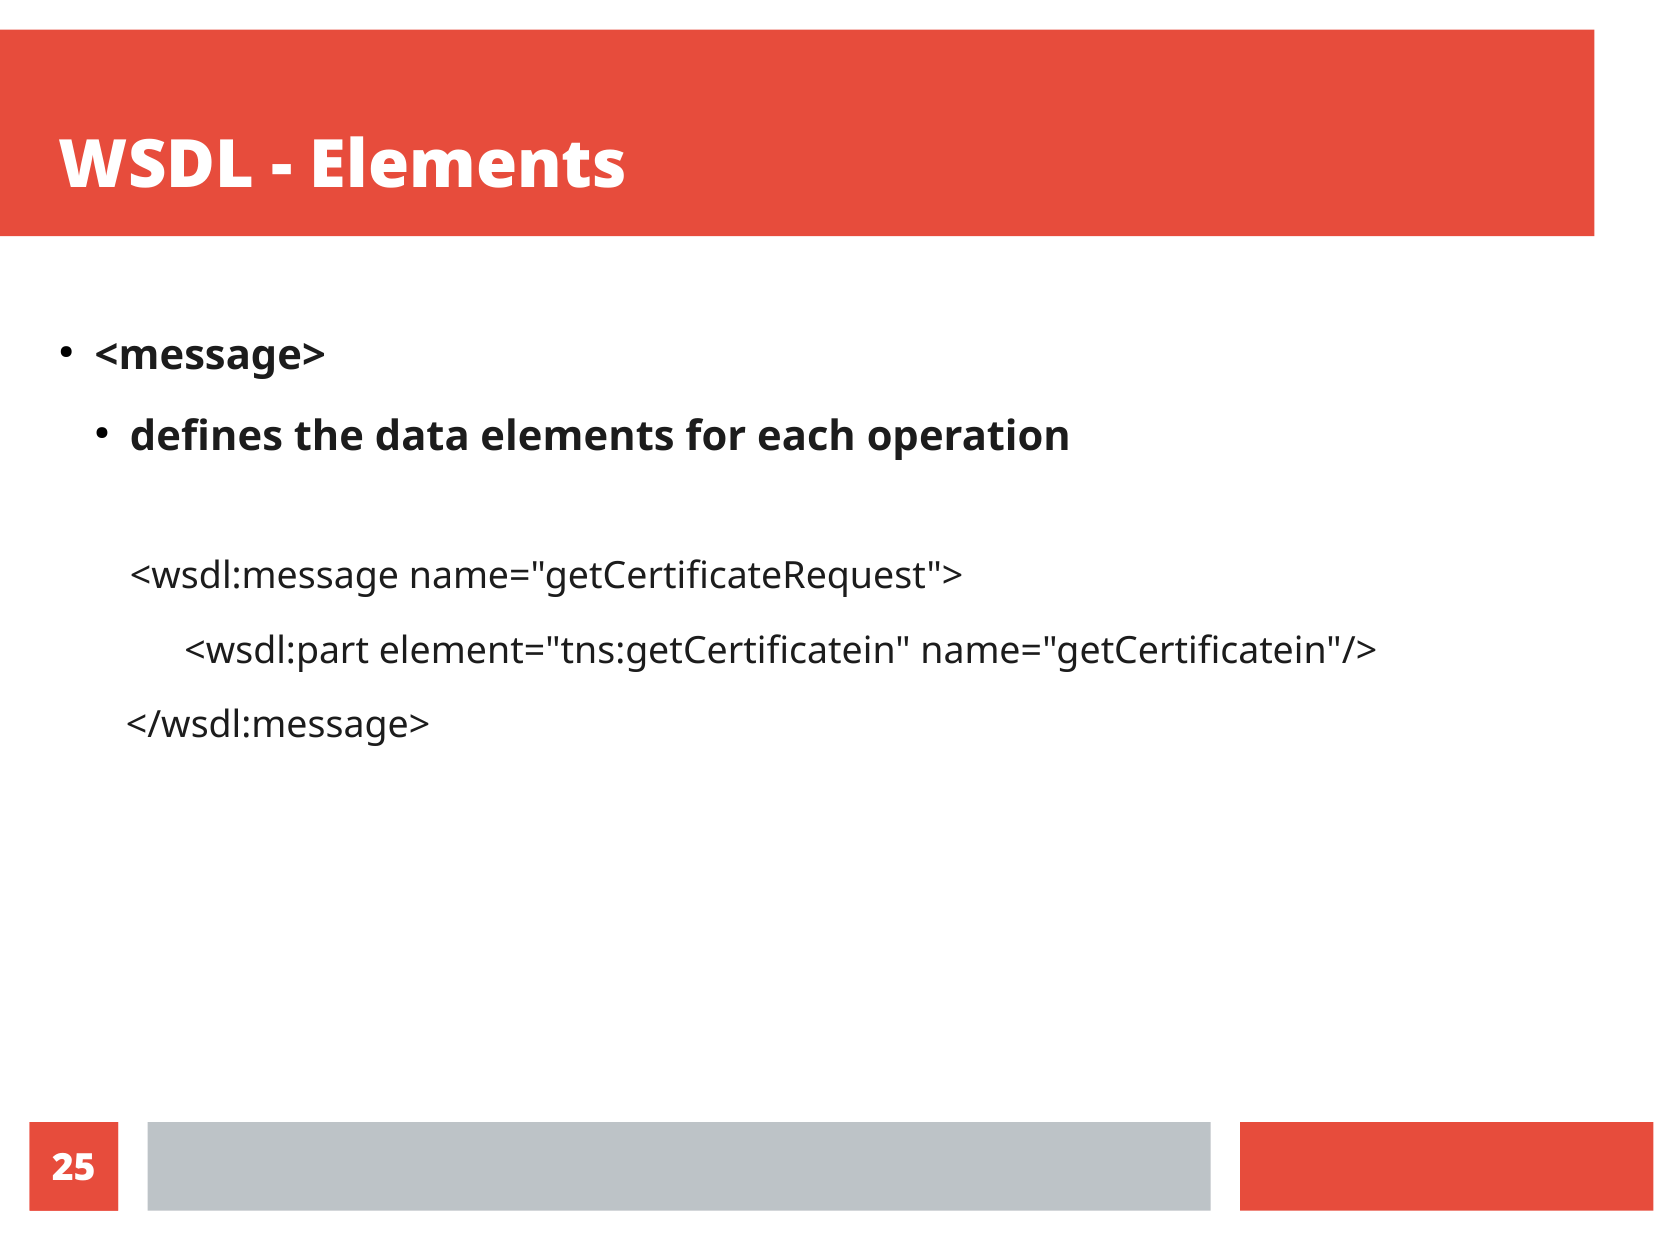

# WSDL - Elements
<message>
defines the data elements for each operation
<wsdl:message name="getCertificateRequest">
 <wsdl:part element="tns:getCertificatein" name="getCertificatein"/>
 </wsdl:message>
25